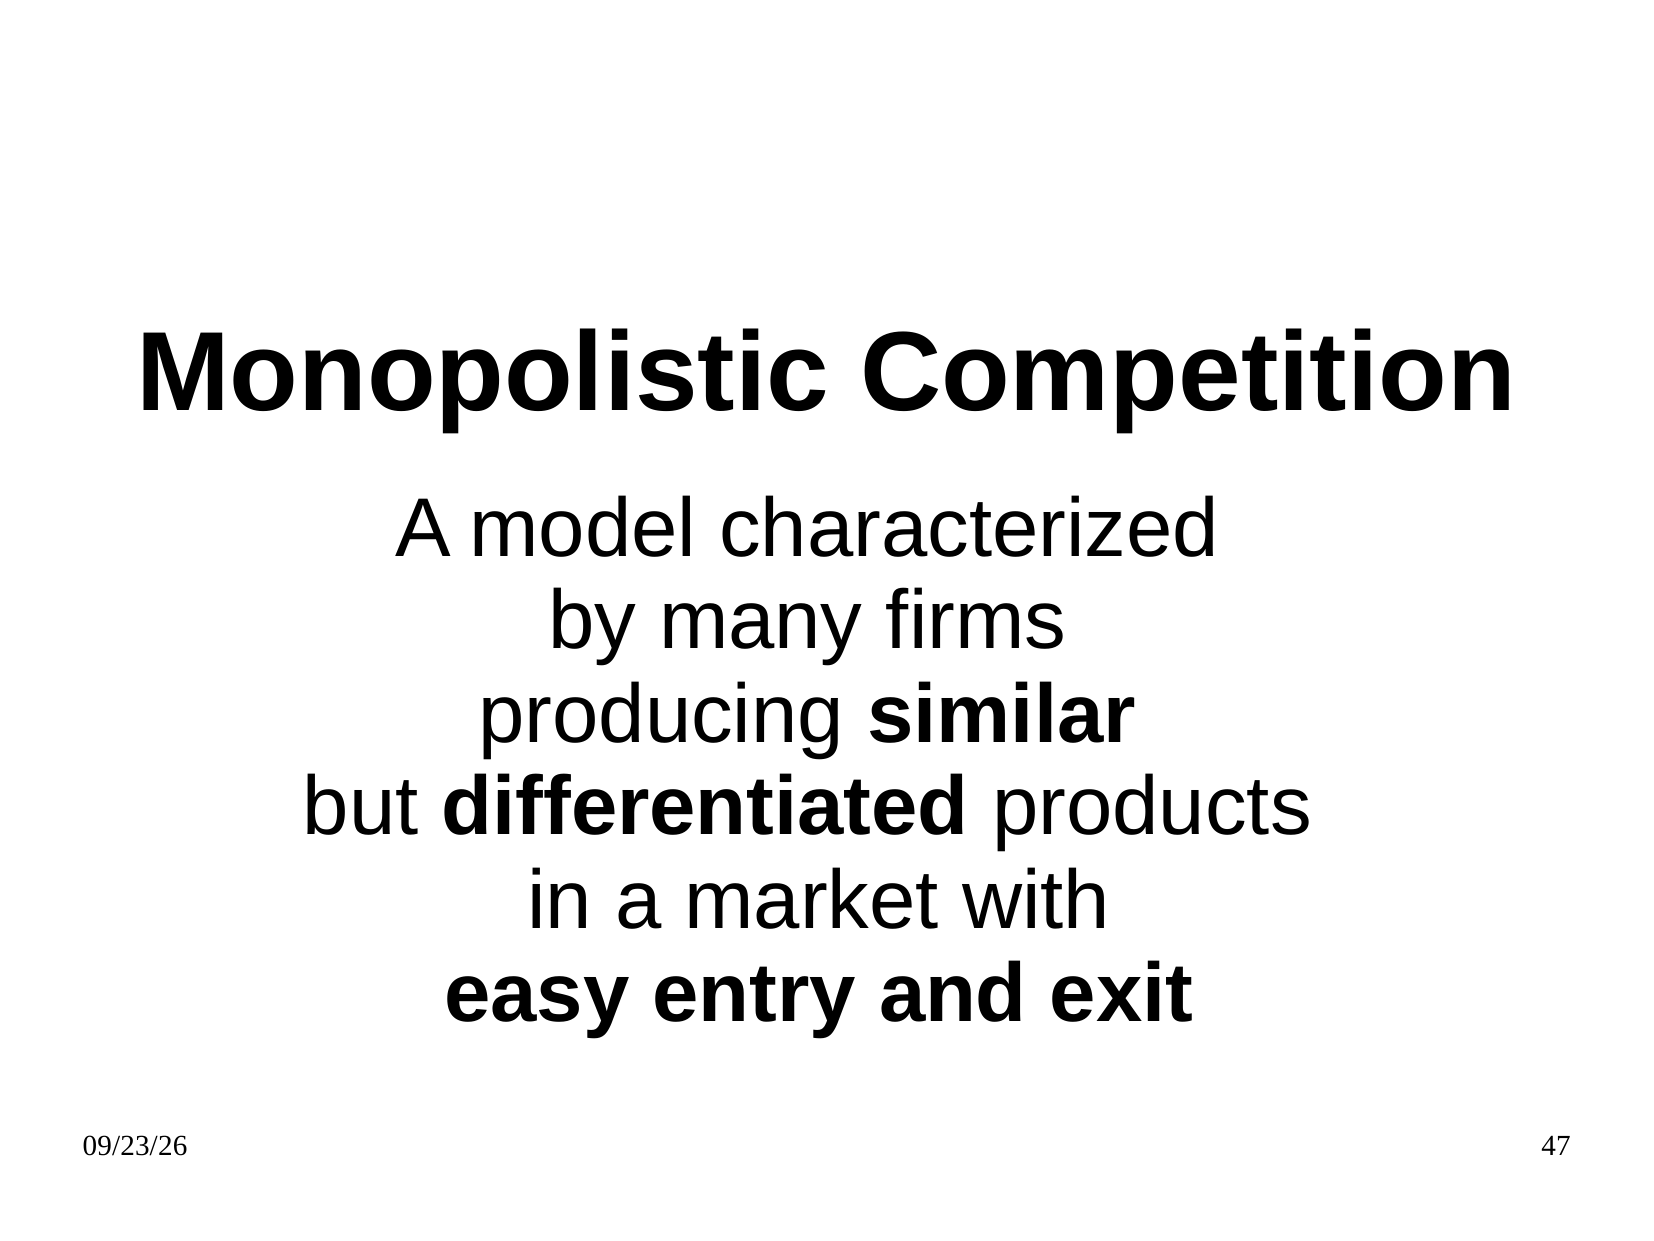

# Monopolistic Competition
A model characterized
by many firms
producing similar
but differentiated products
in a market with
easy entry and exit
47